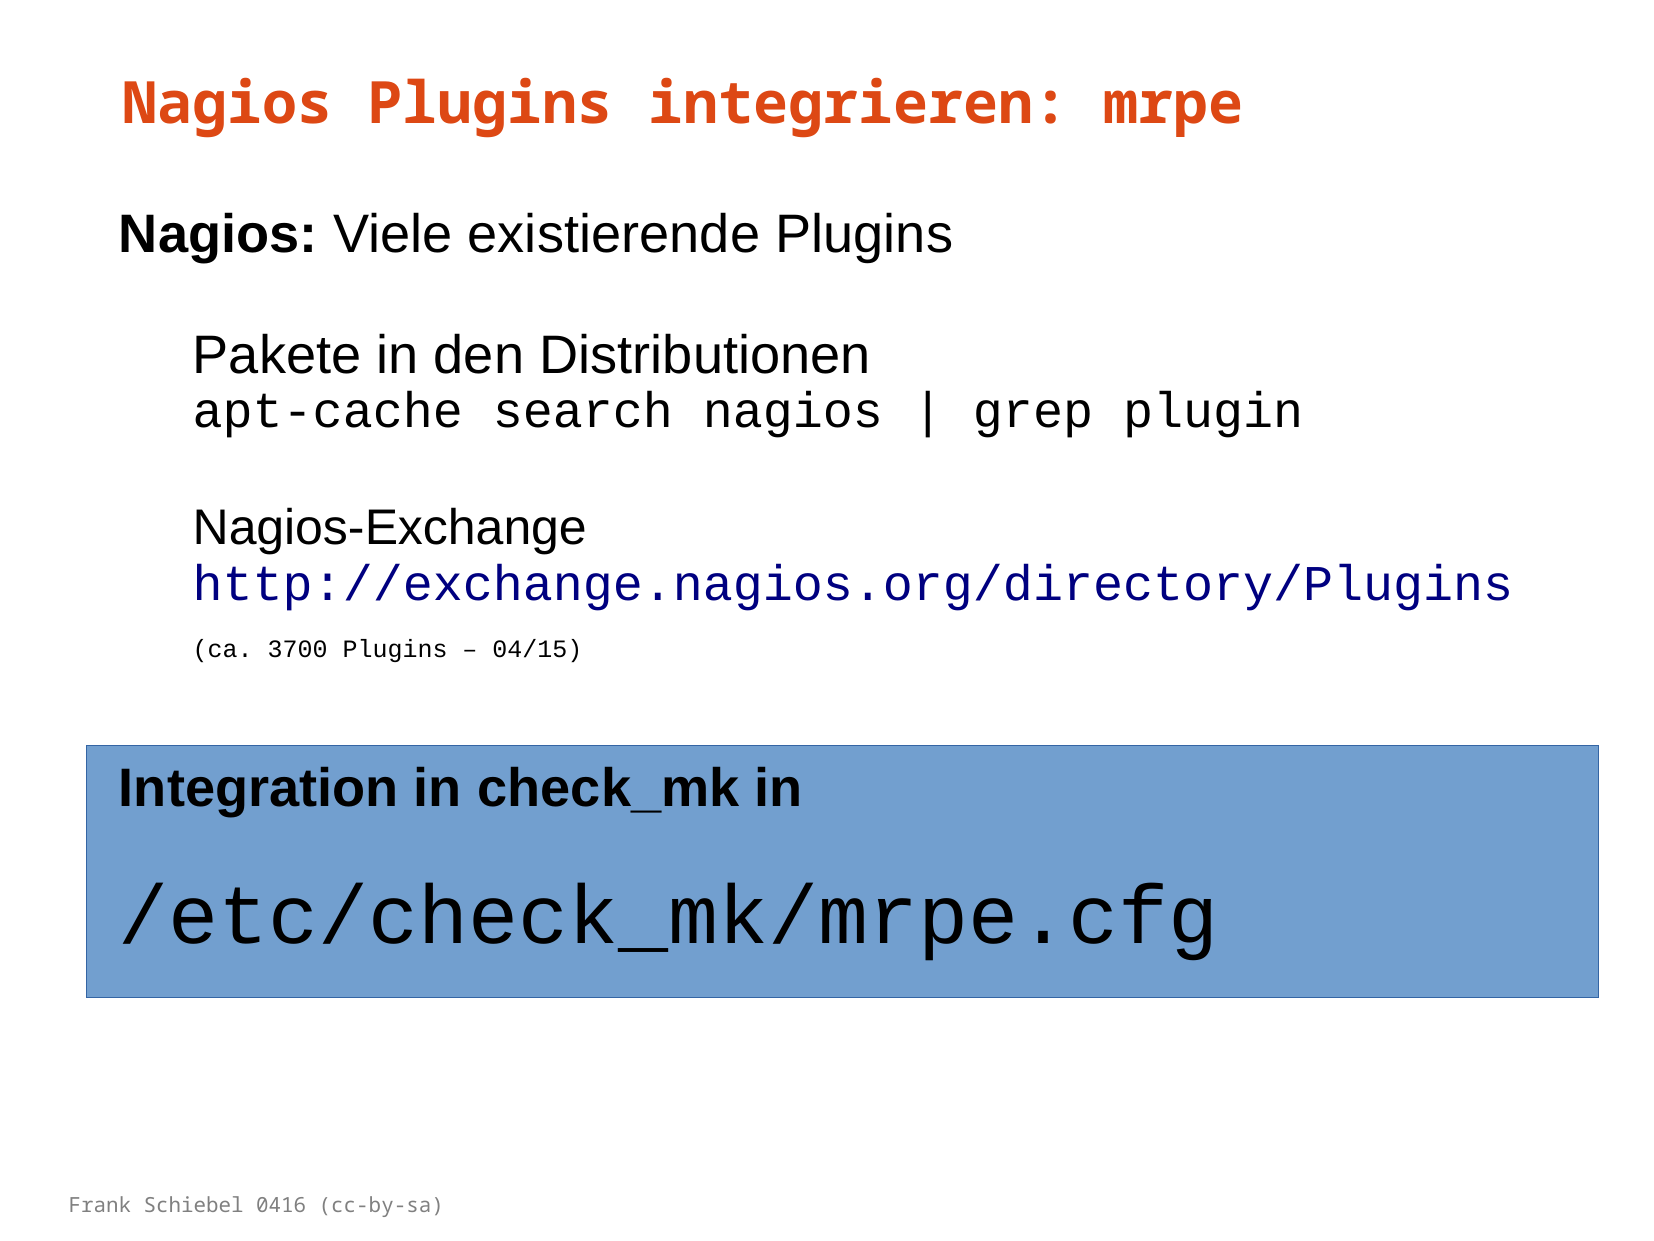

Nagios Plugins integrieren: mrpe
Nagios: Viele existierende Plugins
	Pakete in den Distributionen
	apt-cache search nagios | grep plugin
	Nagios-Exchange
	http://exchange.nagios.org/directory/Plugins
	(ca. 3700 Plugins – 04/15)
Integration in check_mk in
/etc/check_mk/mrpe.cfg